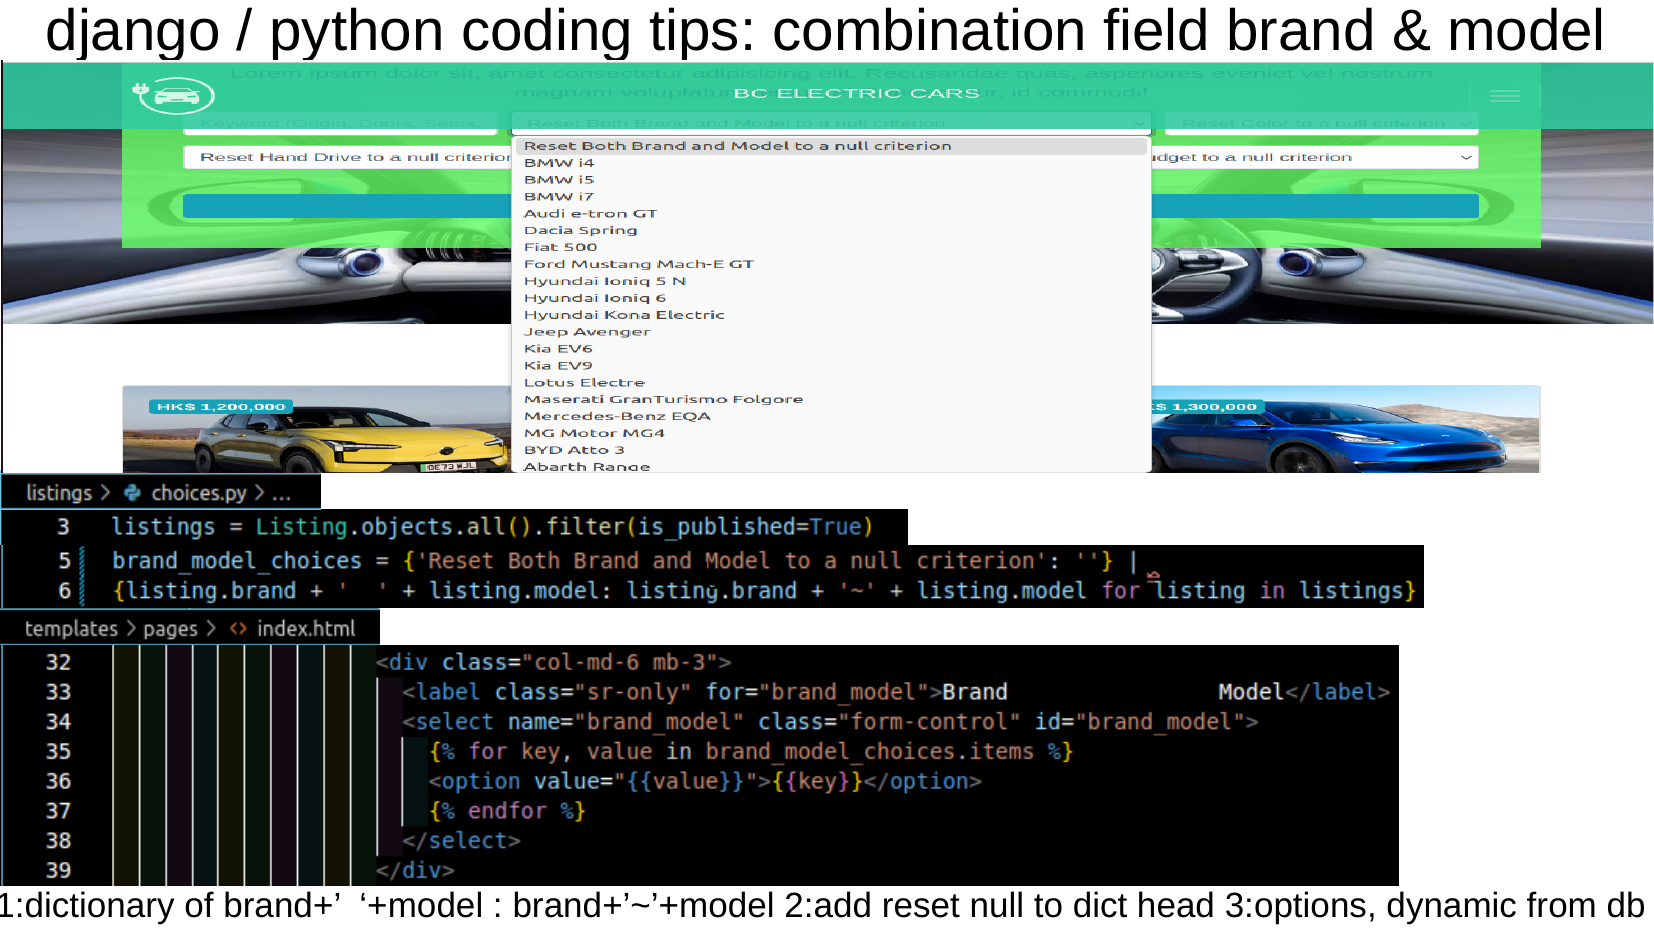

# django / python coding tips: combination field brand & model
b
1:dictionary of brand+’ ‘+model : brand+’~’+model 2:add reset null to dict head 3:options, dynamic from db